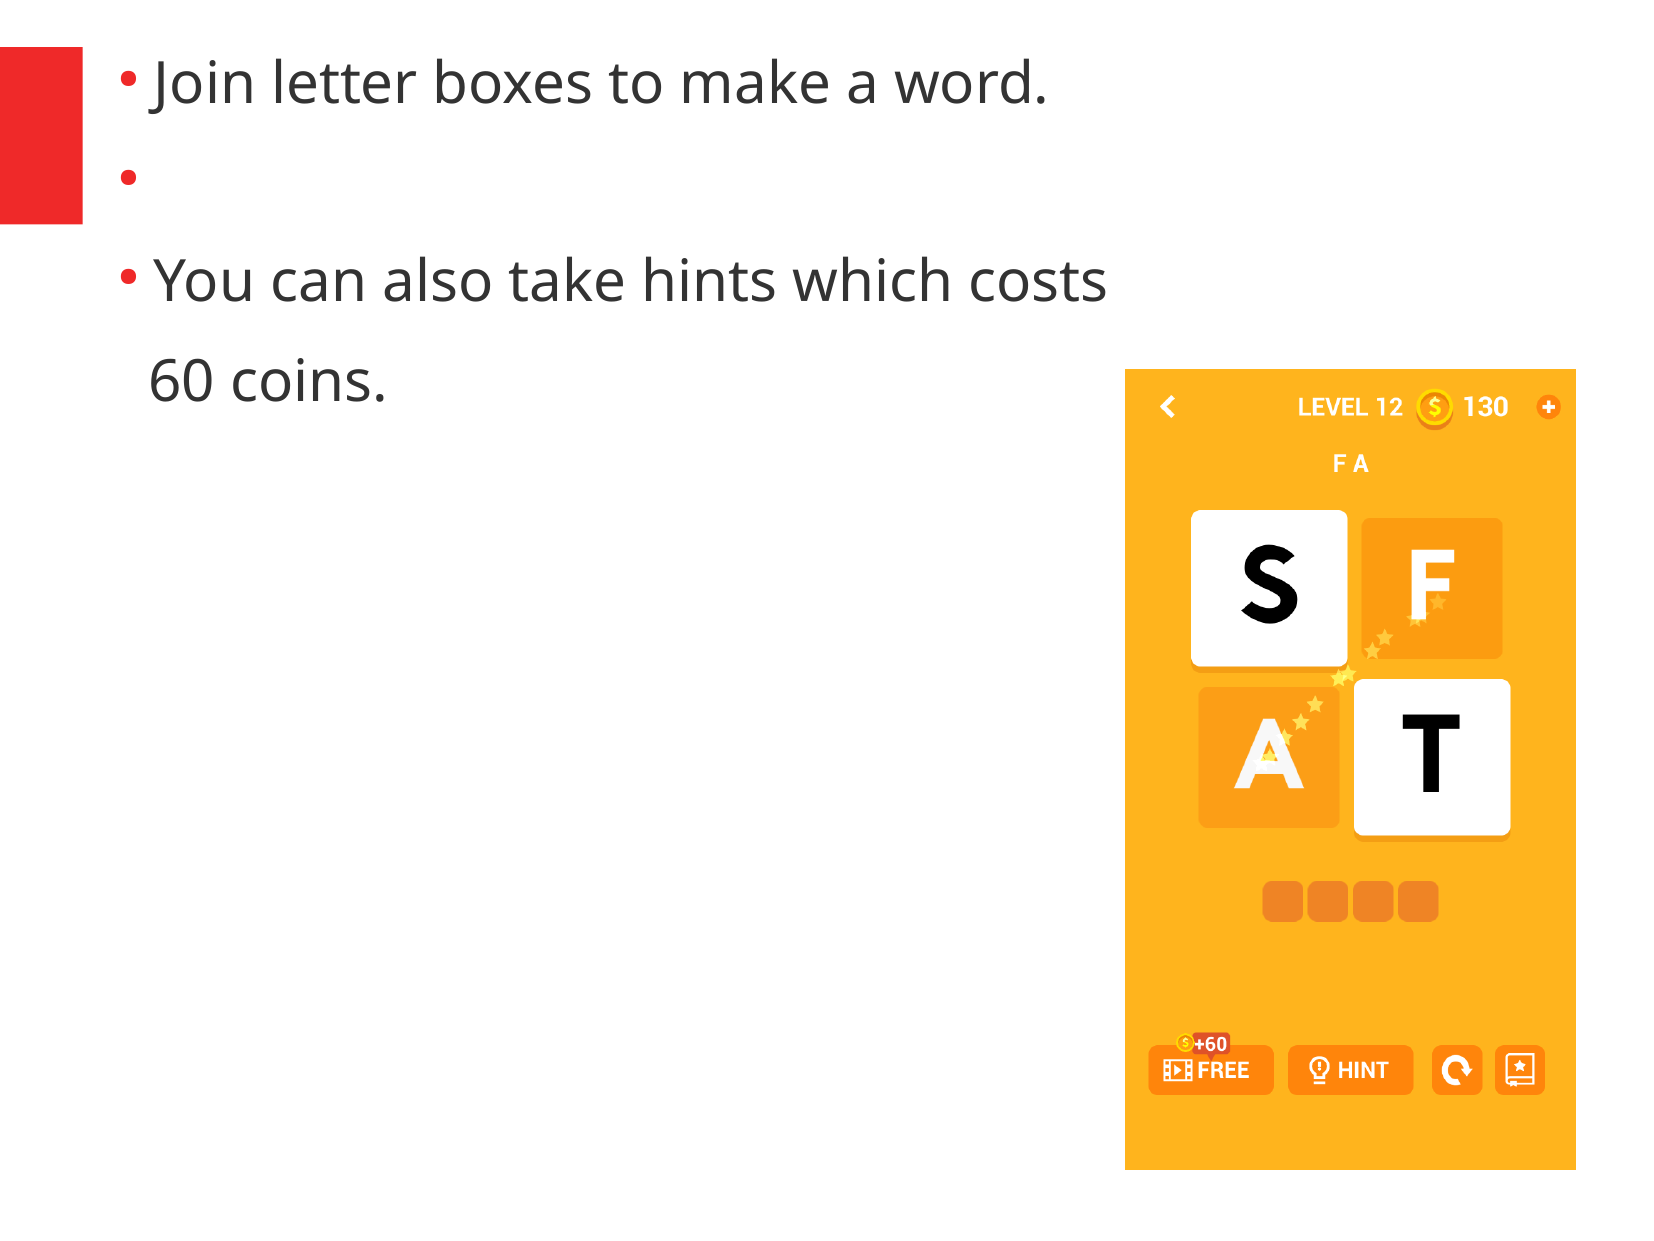

# Join letter boxes to make a word.
 You can also take hints which costs
 60 coins.